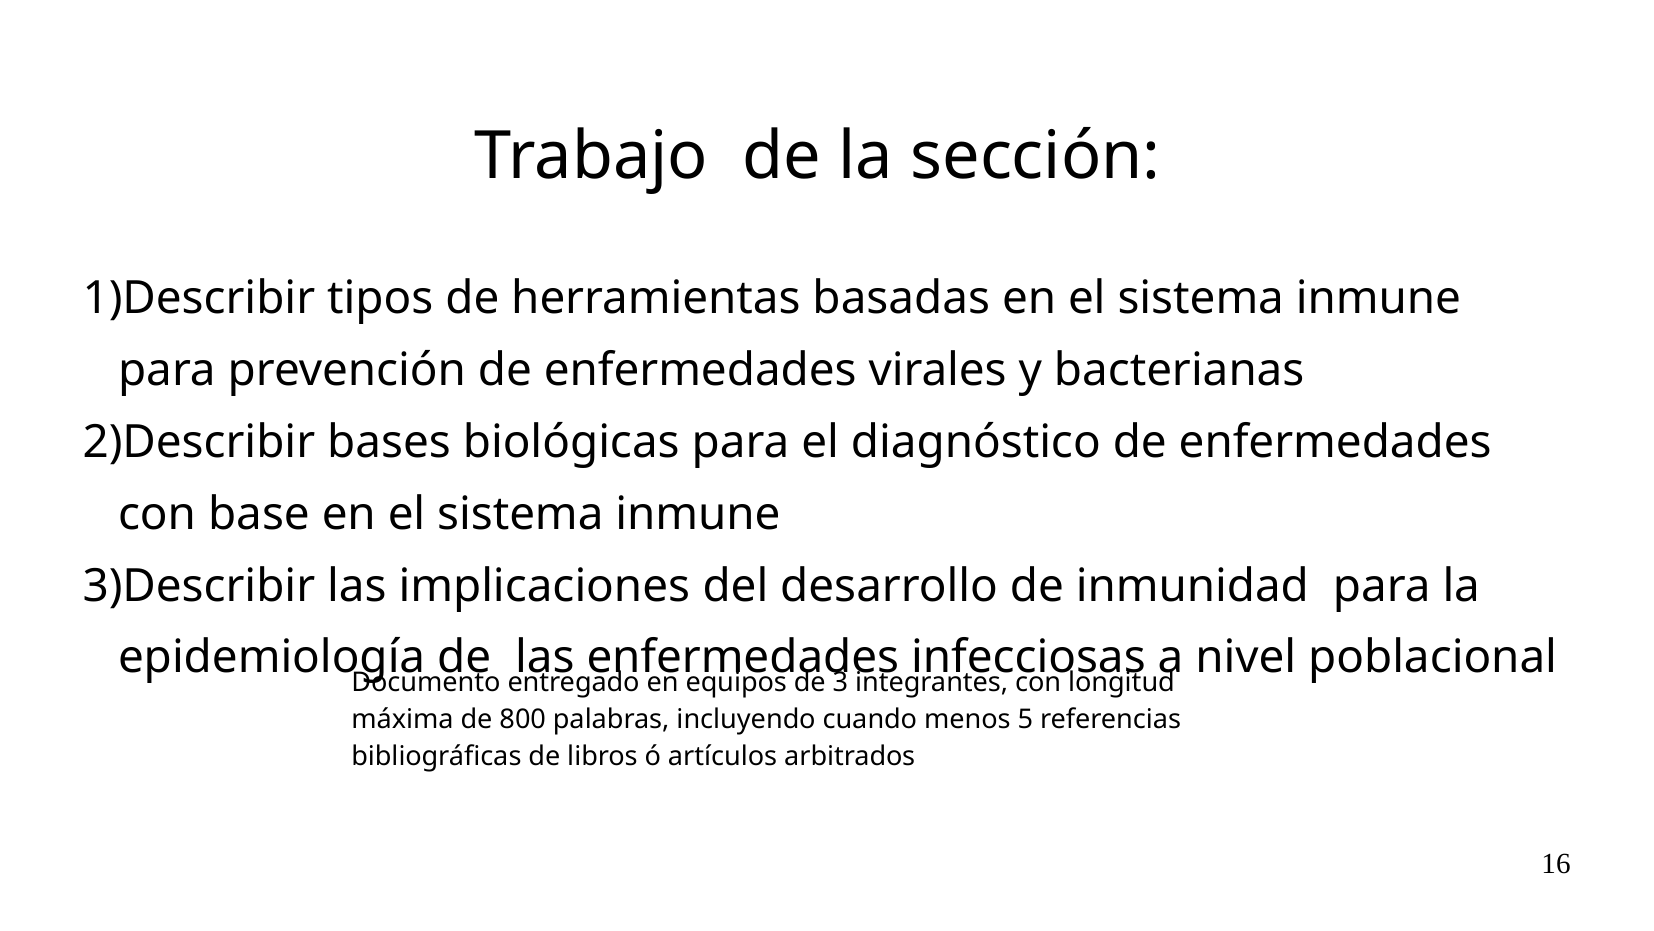

# Trabajo de la sección:
Describir tipos de herramientas basadas en el sistema inmune para prevención de enfermedades virales y bacterianas
Describir bases biológicas para el diagnóstico de enfermedades con base en el sistema inmune
Describir las implicaciones del desarrollo de inmunidad para la epidemiología de las enfermedades infecciosas a nivel poblacional
Documento entregado en equipos de 3 integrantes, con longitud máxima de 800 palabras, incluyendo cuando menos 5 referencias bibliográficas de libros ó artículos arbitrados
16